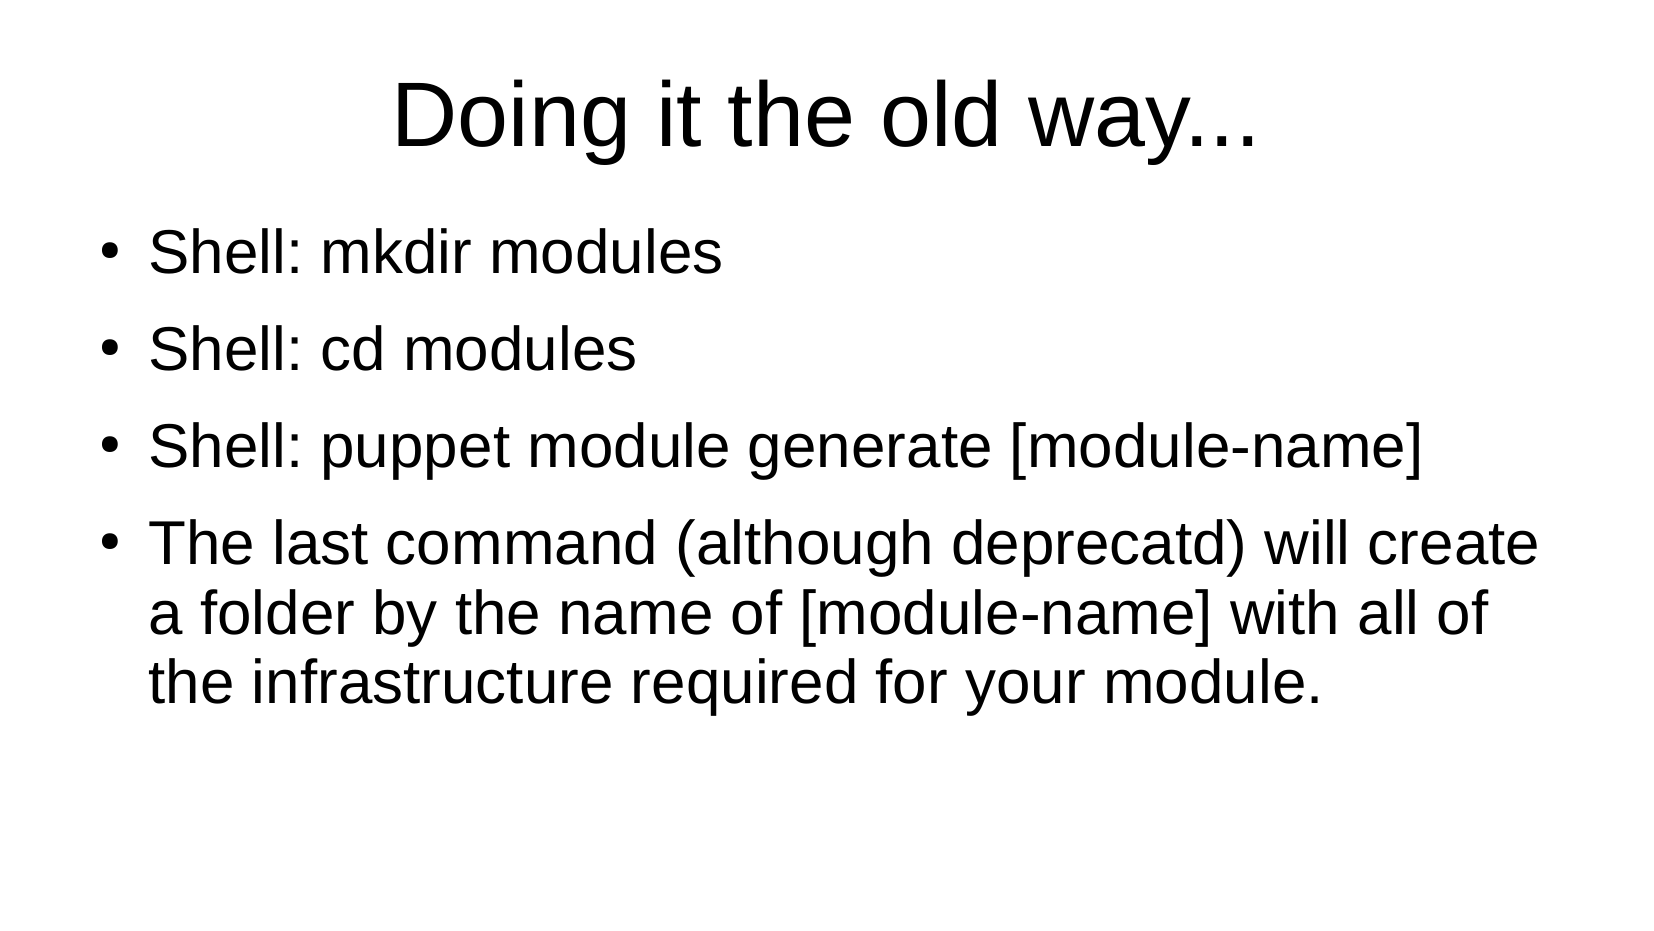

# Doing it the old way...
Shell: mkdir modules
Shell: cd modules
Shell: puppet module generate [module-name]
The last command (although deprecatd) will create a folder by the name of [module-name] with all of the infrastructure required for your module.